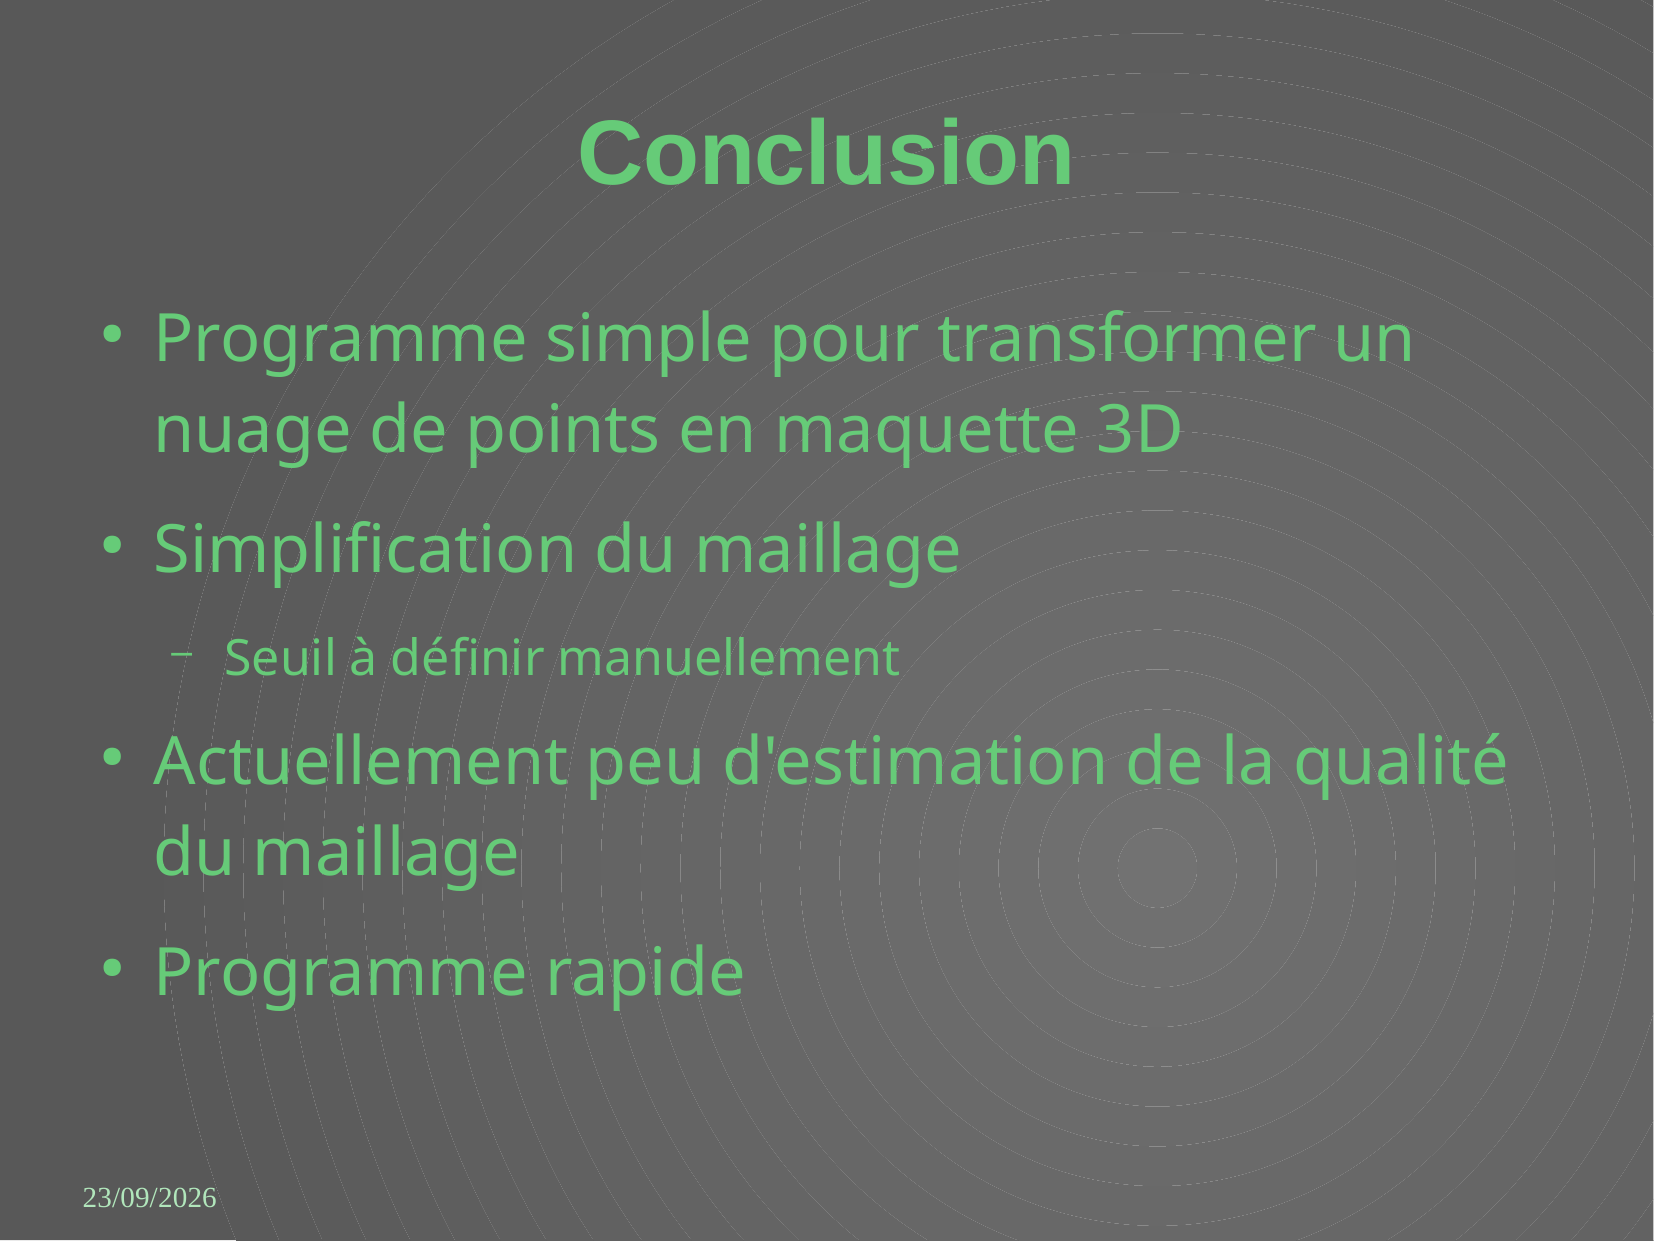

# Conclusion
Programme simple pour transformer un nuage de points en maquette 3D
Simplification du maillage
Seuil à définir manuellement
Actuellement peu d'estimation de la qualité du maillage
Programme rapide